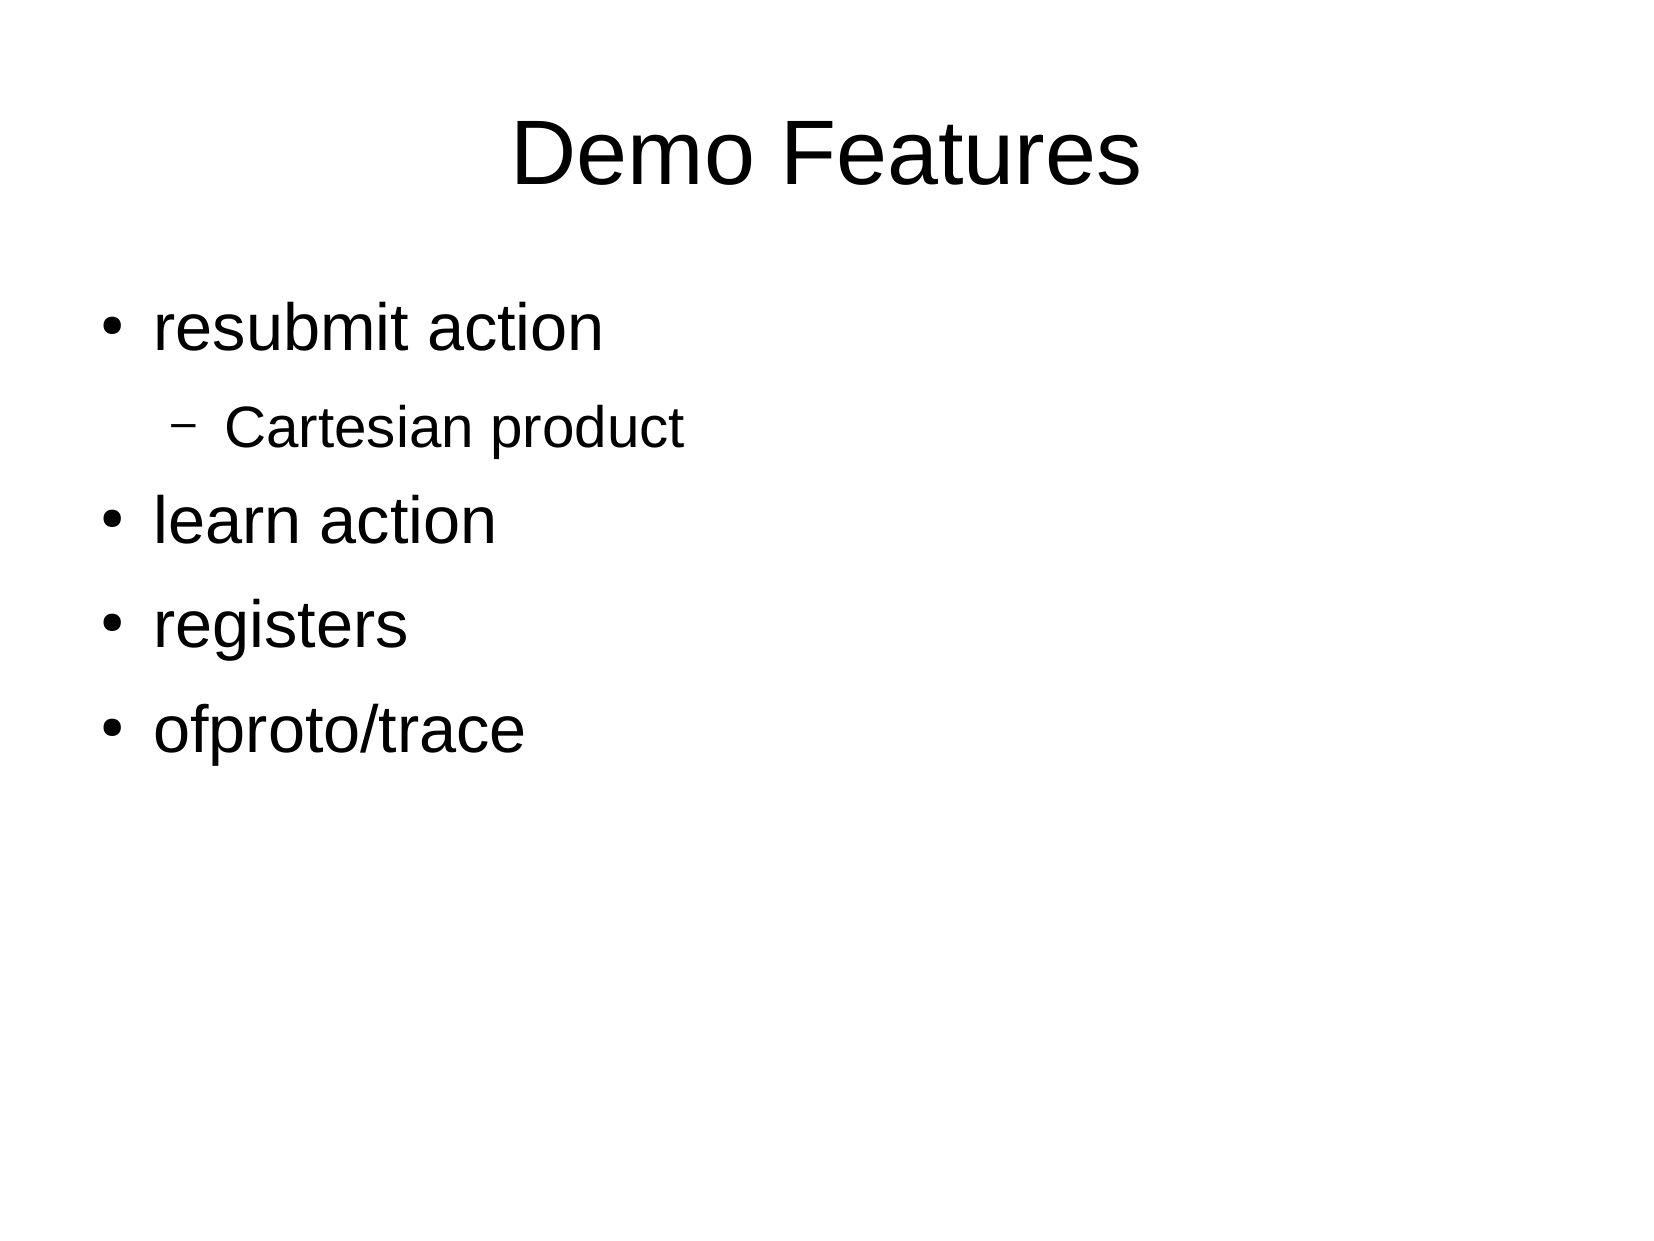

# Demo Features
resubmit action
Cartesian product
learn action
registers
ofproto/trace